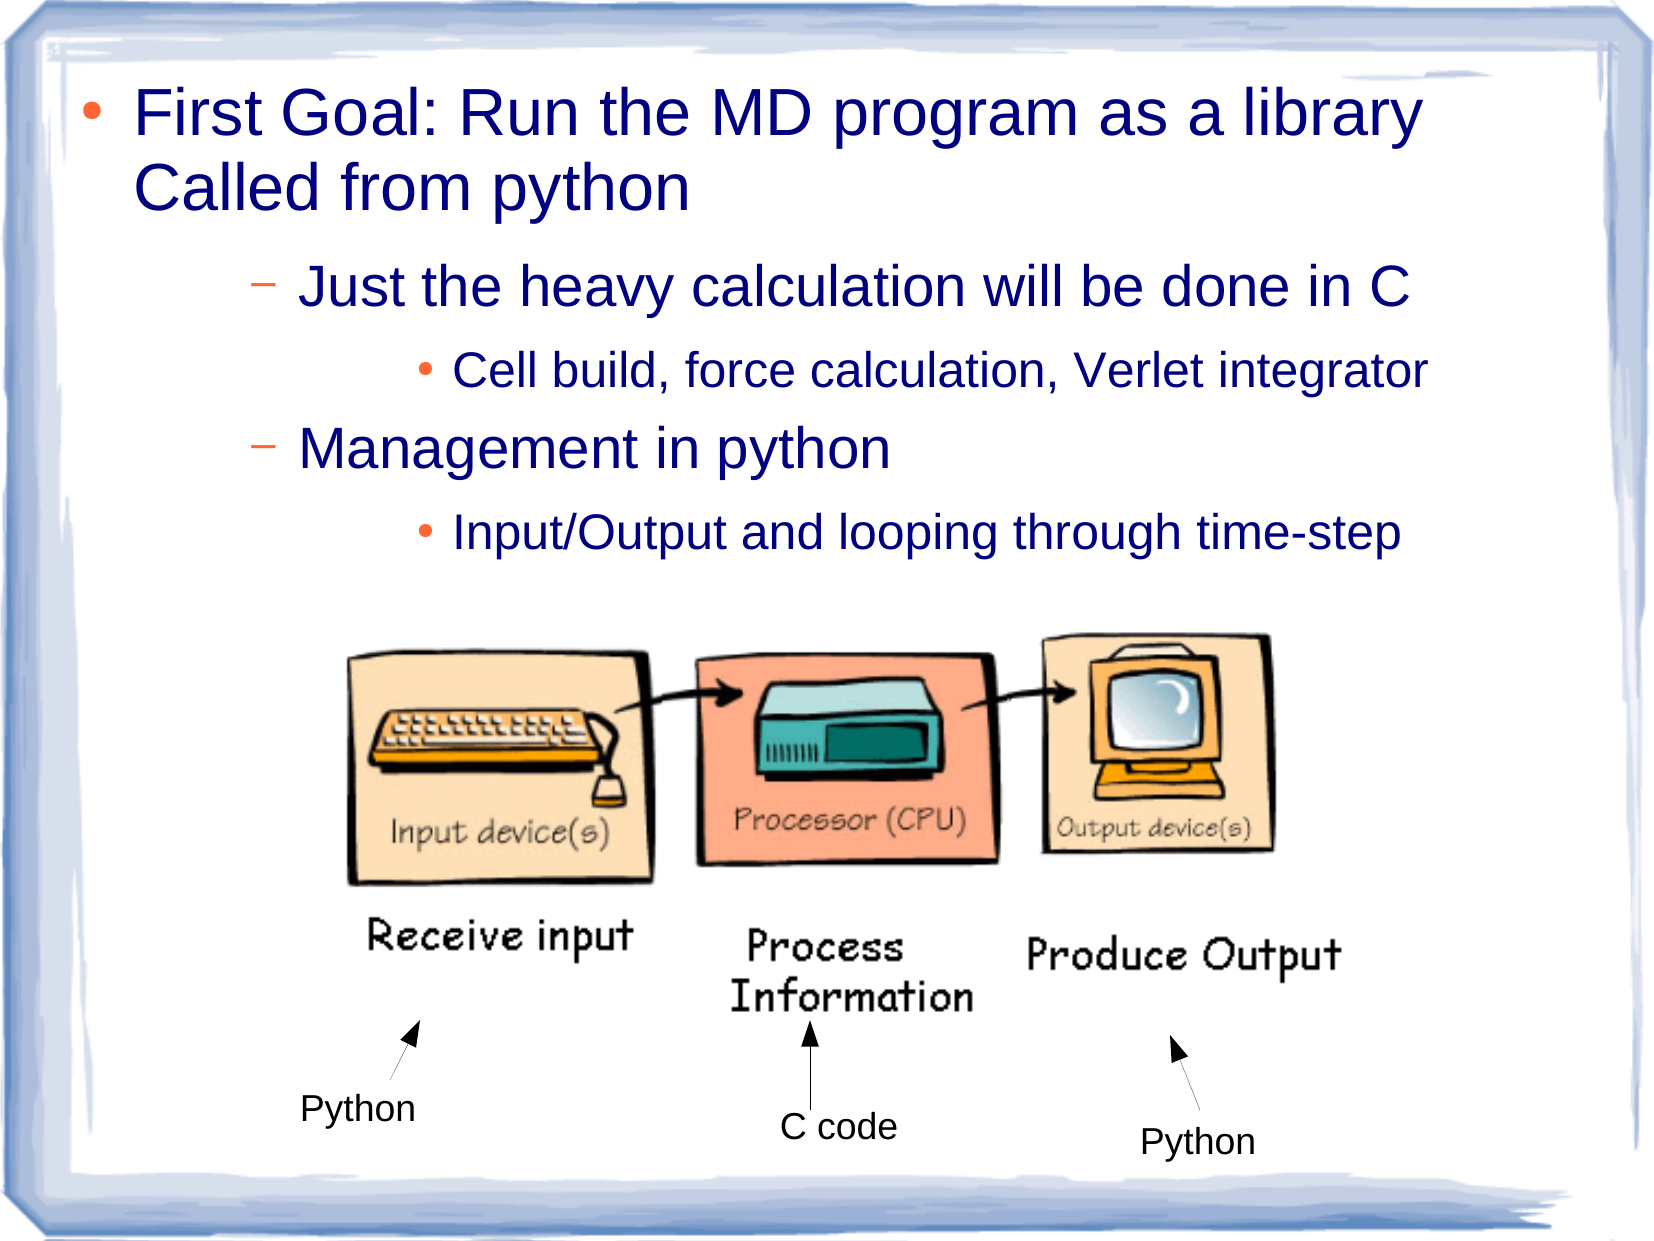

# First Goal: Run the MD program as a library Called from python
Just the heavy calculation will be done in C
Cell build, force calculation, Verlet integrator
Management in python
Input/Output and looping through time-step
Python
C code
Python